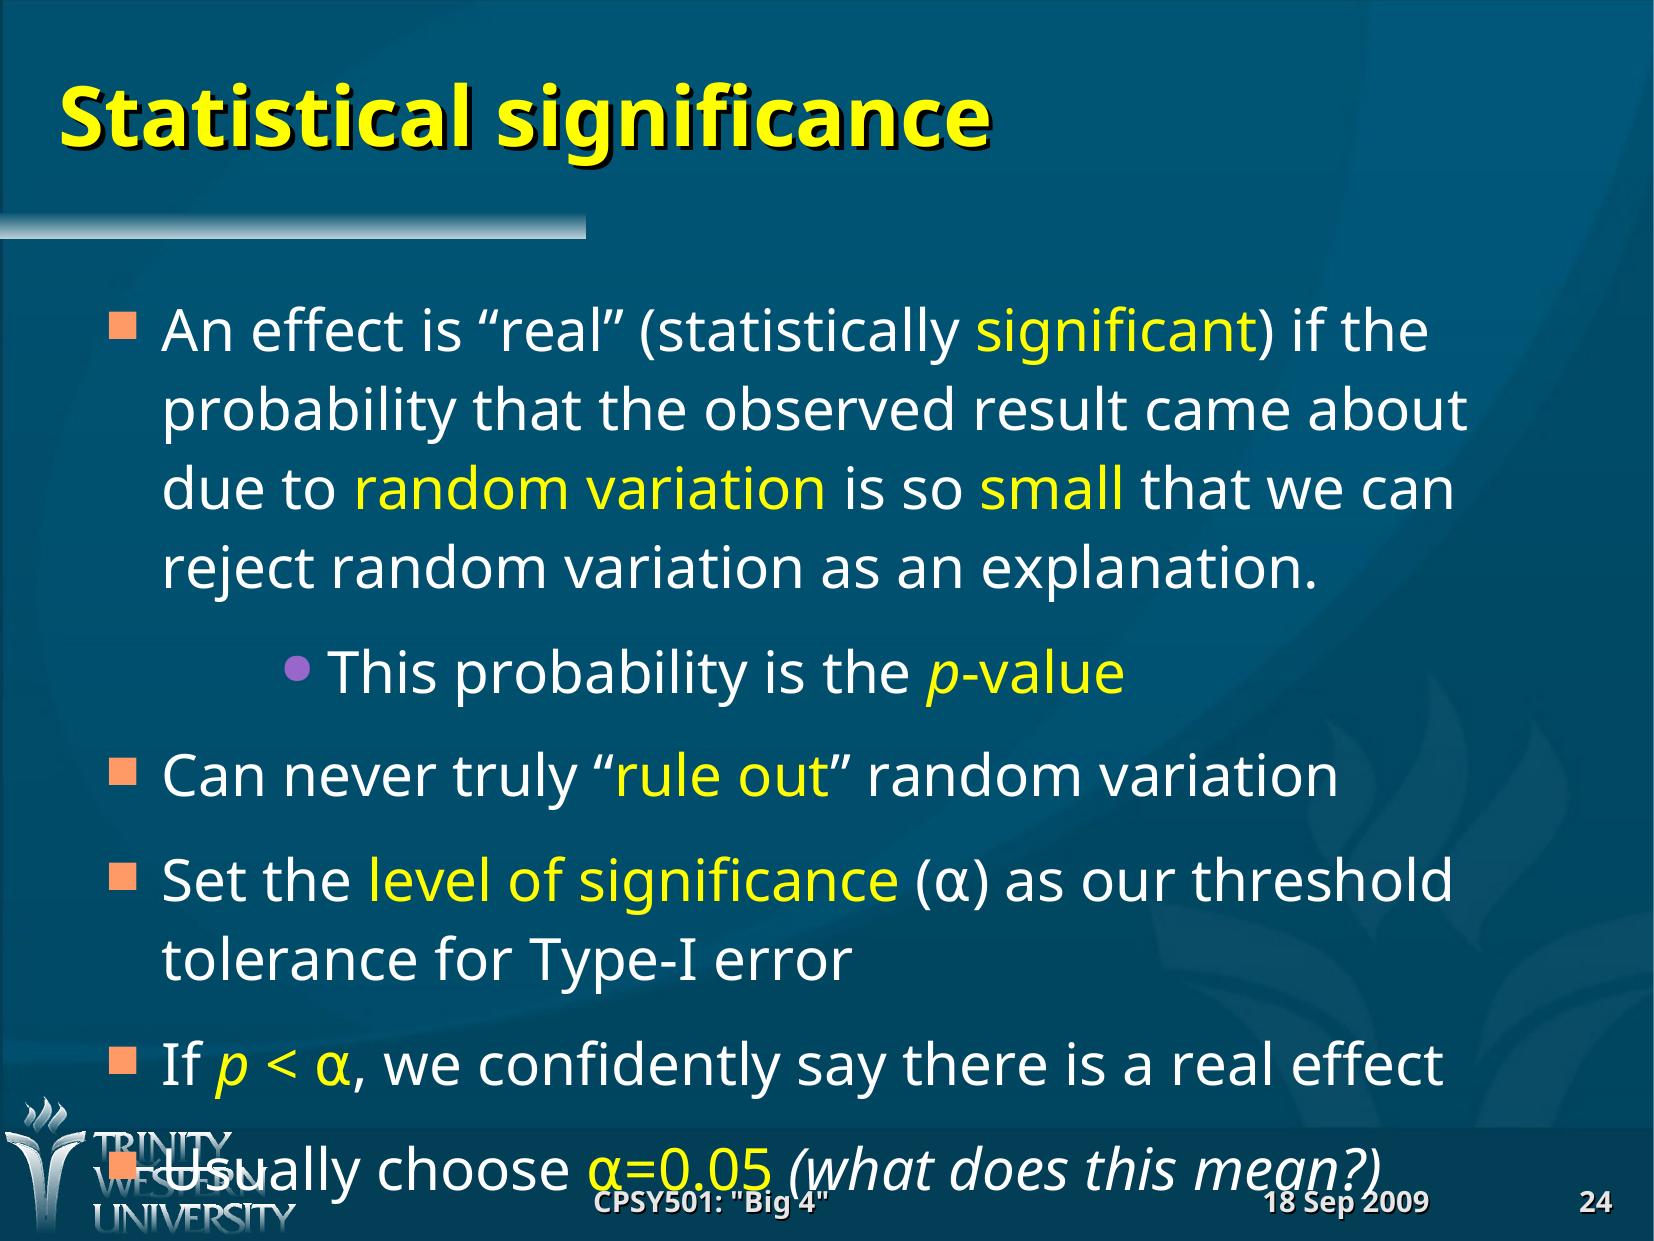

# Statistical significance
An effect is “real” (statistically significant) if the probability that the observed result came about due to random variation is so small that we can reject random variation as an explanation.
This probability is the p-value
Can never truly “rule out” random variation
Set the level of significance (α) as our threshold tolerance for Type-I error
If p < α, we confidently say there is a real effect
Usually choose α=0.05 (what does this mean?)
CPSY501: "Big 4"
18 Sep 2009
24